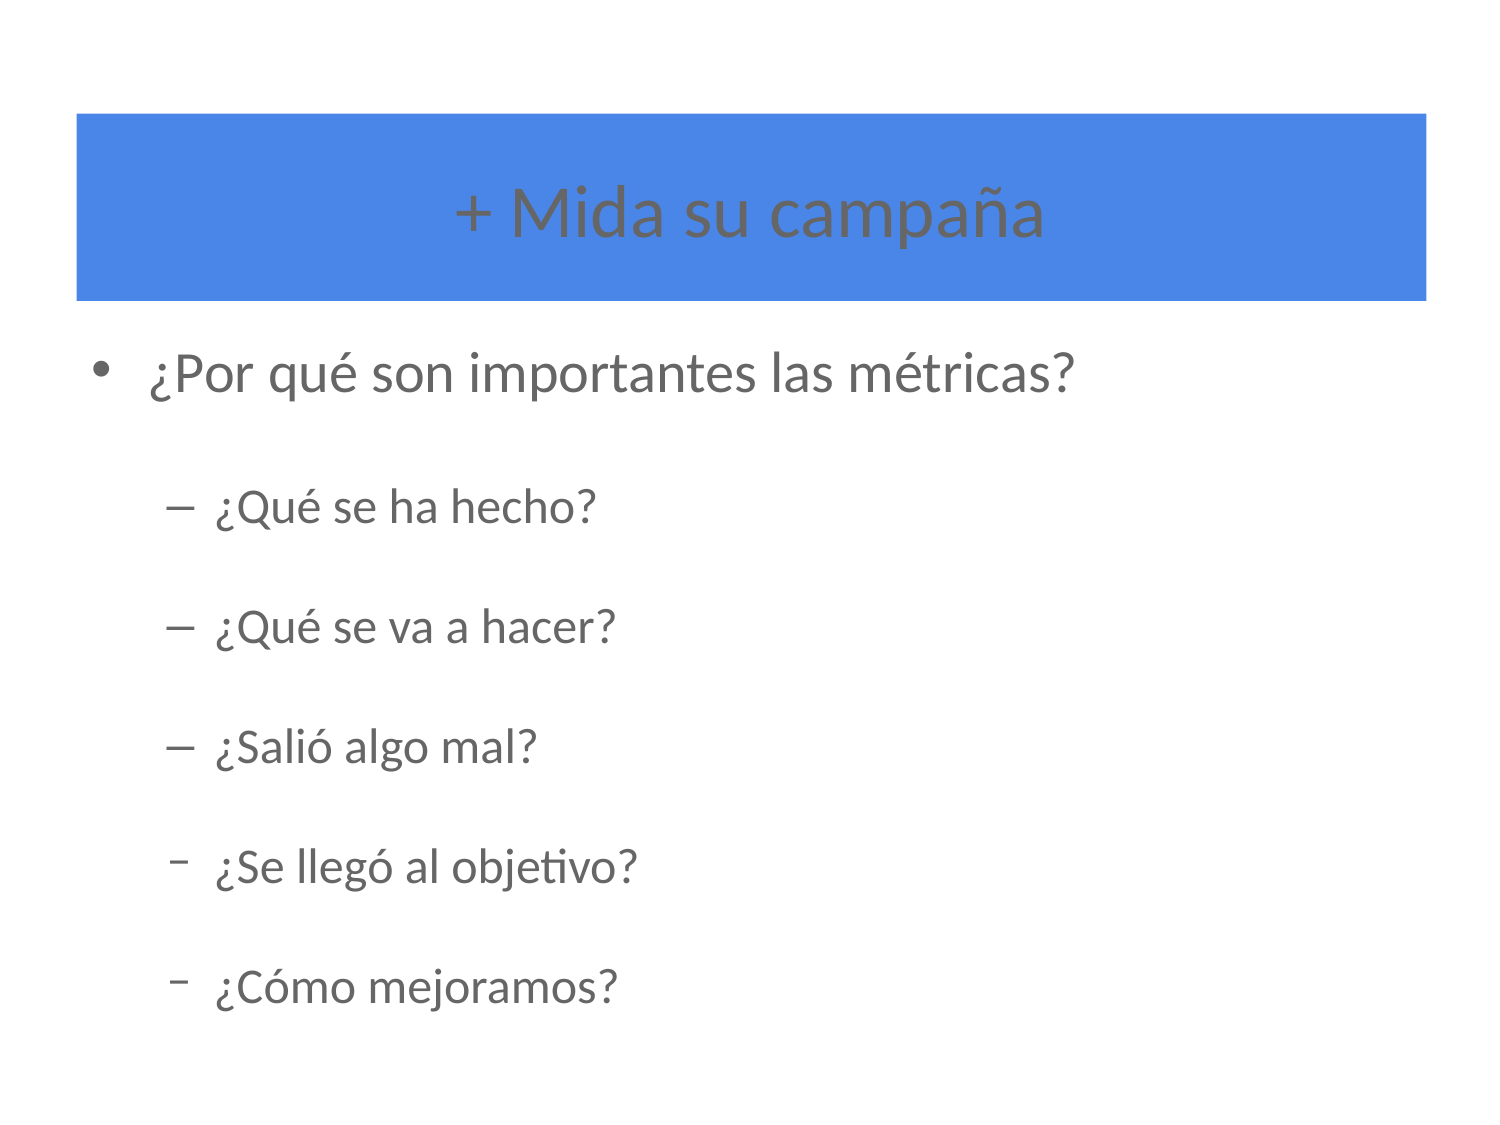

+ Mida su campaña
¿Por qué son importantes las métricas?
¿Qué se ha hecho?
¿Qué se va a hacer?
¿Salió algo mal?
¿Se llegó al objetivo?
¿Cómo mejoramos?